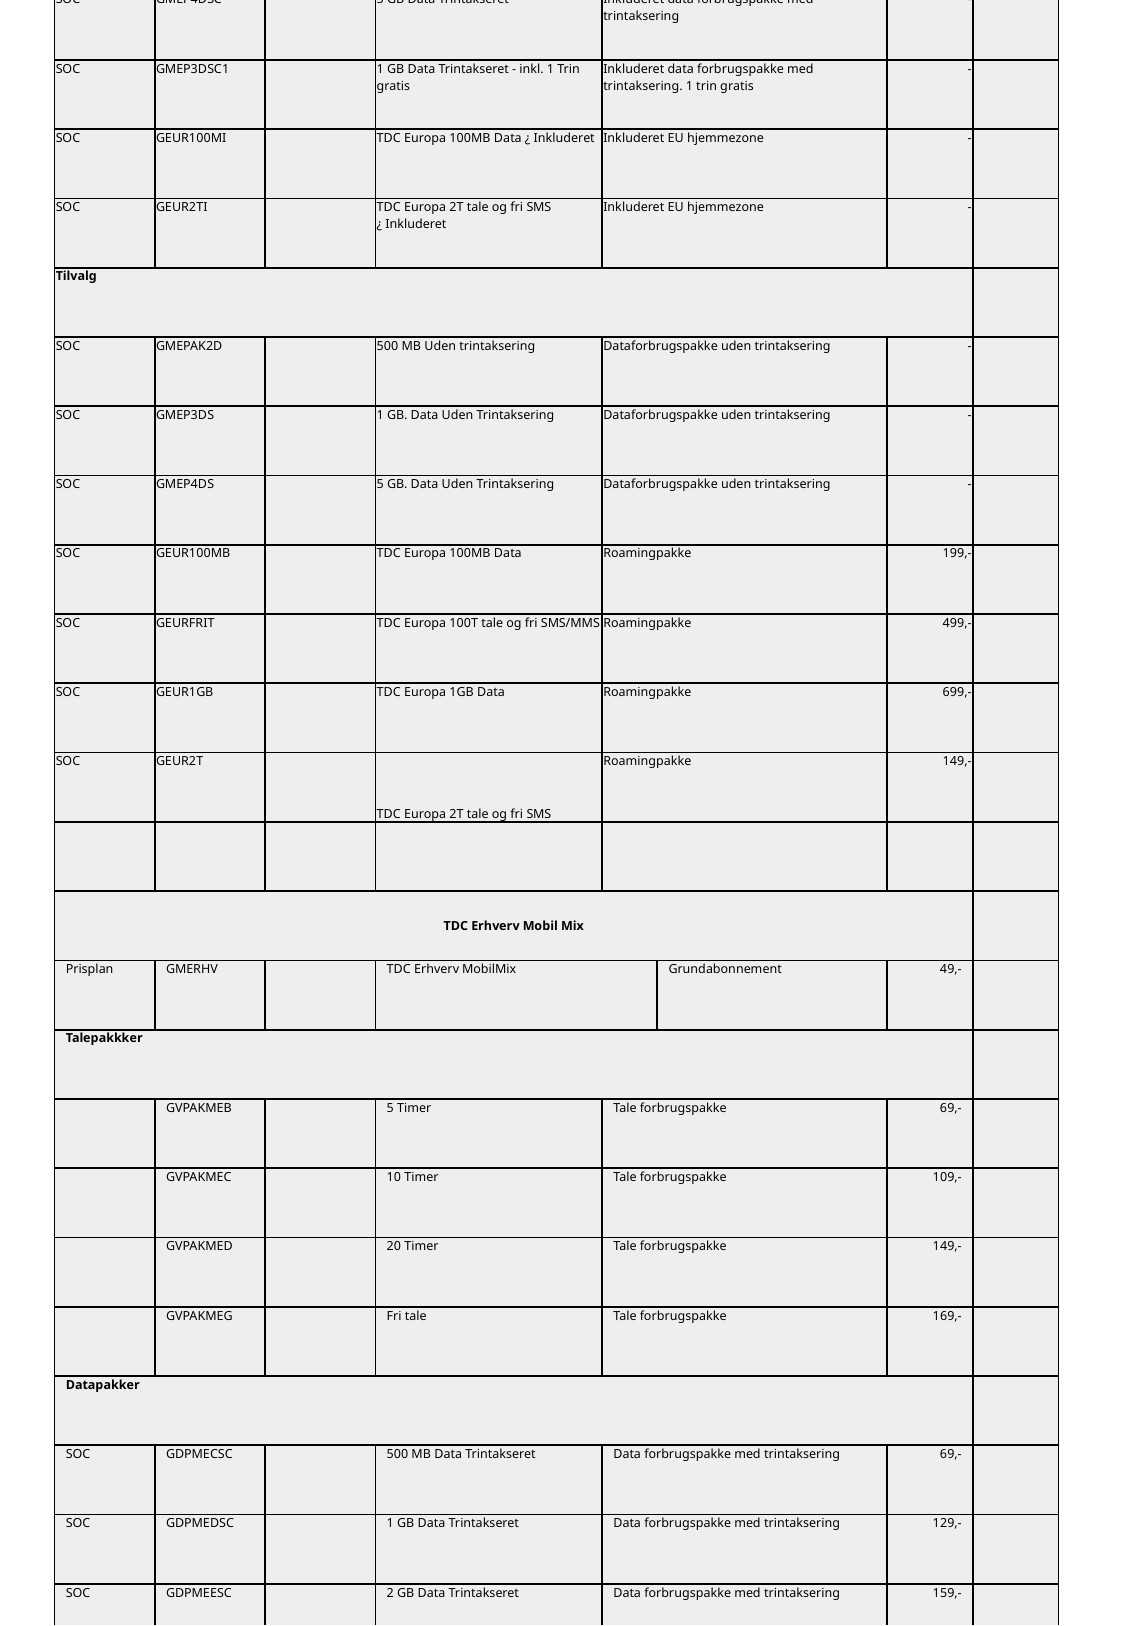

| TDC Erhverv Mobil Pakker | | | | | | | |
| --- | --- | --- | --- | --- | --- | --- | --- |
| Type | NABS kode | Kvik kode | Navn | Kommentar | | Brutto pris | Rabat? |
| Prisplan | GMEPAK2 | | TDC Erhverv Mobilpakke Basis | Mobilpakke | | 212,- | JA |
| Prisplan | GMEPAK3 | | TDC Erhverv Mobilpakke Medium | Mobilpakke | | 332,- | JA |
| Prisplan | GMEPAK4 | | TDC Erhverv Mobilpakke Ekstra | Mobilpakke | | 439,- | JA |
| Prisplan | GMEPAK5 | | TDC Erhverv Mobilpakke Ekstra Udland | Mobilpakke | | 599,- | JA |
| SOC | GMEBUDI | | Budgetpakke | Pluspakke, inkluderet | | - | |
| SOC | GMEAPPG | | App Plus, inkluderet | Pluspakke, inkluderet | | - | |
| SOC | GEXCEF1 | | Datadeling, inkluderet | Pluspakke, inkluderet | | - | |
| SOC | GMESIKG | | MobilSikkerhed, inkluderet | Pluspakke, inkluderet | | - | |
| SOC | GME4GI | | 4G Hastighed inkluderet | 4G inkluderet | | - | |
| SOC | GMEP2DSC | | 500 MB Data Trintakseret | Inkluderet data forbrugspakke med trintaksering | | - | |
| SOC | GMEP3DSC | | 1 GB Data Trintakseret | Inkluderet data forbrugspakke med trintaksering | | - | |
| SOC | GMEP4DSC | | 5 GB Data Trintakseret | Inkluderet data forbrugspakke med trintaksering | | - | |
| SOC | GMEP3DSC1 | | 1 GB Data Trintakseret - inkl. 1 Trin gratis | Inkluderet data forbrugspakke med trintaksering. 1 trin gratis | | - | |
| SOC | GEUR100MI | | TDC Europa 100MB Data ¿ Inkluderet | Inkluderet EU hjemmezone | | - | |
| SOC | GEUR2TI | | TDC Europa 2T tale og fri SMS ¿ Inkluderet | Inkluderet EU hjemmezone | | - | |
| Tilvalg | | | | | | | |
| SOC | GMEPAK2D | | 500 MB Uden trintaksering | Dataforbrugspakke uden trintaksering | | - | |
| SOC | GMEP3DS | | 1 GB. Data Uden Trintaksering | Dataforbrugspakke uden trintaksering | | - | |
| SOC | GMEP4DS | | 5 GB. Data Uden Trintaksering | Dataforbrugspakke uden trintaksering | | - | |
| SOC | GEUR100MB | | TDC Europa 100MB Data | Roamingpakke | | 199,- | |
| SOC | GEURFRIT | | TDC Europa 100T tale og fri SMS/MMS | Roamingpakke | | 499,- | |
| SOC | GEUR1GB | | TDC Europa 1GB Data | Roamingpakke | | 699,- | |
| SOC | GEUR2T | | TDC Europa 2T tale og fri SMS | Roamingpakke | | 149,- | |
| | | | | | | | |
| TDC Erhverv Mobil Mix | | | | | | | |
| Prisplan | GMERHV | | TDC Erhverv MobilMix | | Grundabonnement | 49,- | |
| Talepakkker | | | | | | | |
| | GVPAKMEB | | 5 Timer | Tale forbrugspakke | | 69,- | |
| | GVPAKMEC | | 10 Timer | Tale forbrugspakke | | 109,- | |
| | GVPAKMED | | 20 Timer | Tale forbrugspakke | | 149,- | |
| | GVPAKMEG | | Fri tale | Tale forbrugspakke | | 169,- | |
| Datapakker | | | | | | | |
| SOC | GDPMECSC | | 500 MB Data Trintakseret | Data forbrugspakke med trintaksering | | 69,- | |
| SOC | GDPMEDSC | | 1 GB Data Trintakseret | Data forbrugspakke med trintaksering | | 129,- | |
| SOC | GDPMEESC | | 2 GB Data Trintakseret | Data forbrugspakke med trintaksering | | 159,- | |
| SOC | GDPMEGSC | | 5 GB Data Trintakseret | Data forbrugspakke med trintaksering | | 179,- | |
| SOC | GDPAKMEC | | 500 MB. Uden Trintaksering | Data forbrugspakke uden trintaksering | | 69,- | |
| SOC | GDPMEDS | | 1 GB. Data Uden Trintaksering | Data forbrugspakke uden trintaksering | | 129,- | |
| SOC | GDPMEGS | | 5 GB. Data Uden Trintaksering | Data forbrugspakke uden trintaksering | | 179,- | |
| SOC | GDPMEDSC1 | | 1 GB Data Trintakseret - inkl. 1 Trin gratis | Data forbrugspakke med trintaksering. 1 trin gratis. Kun for konverterede kunder. | | 129,- | |
| SOC | GDPMEESC2 | | 2 GB Data Trintakseret - inkl. 2 Trin gratis | Data forbrugspakke med trintaksering. 2 trin gratis. Kun for konverterede kunder. Kun for konverterede kunder. | | 129,- | |
| SOC | GDPMEGSC1 | | 5 GB Data Trintakseret - inkl. 1 Trin gratis | Data forbrugspakke med trintaksering. 1 trin gratis. Kun for konverterede kunder. | | 179,- | |
| SOC | GMEP3DSC1 | | 1 GB Data Trintakseret - inkl. 1 Trin gratis | Data forbrugspakke med trintaksering. 1 trin gratis. Kun for konverterede kunder. | | 129,- | |
| SOC | GMEP4DSC1 | | 5 GB Data Trintakseret - inkl. 1 Trin gratis | Data forbrugspakke med trintaksering. 1 trin gratis. Kun for konverterede kunder. | | 179,- | |
| Pluspakker og tilkøb | | | | | | | |
| SOC | GMEBUD | | Budgetpakke | Pluspakke | | 29,- | |
| SOC | GMESIK | | TDC Erhverv Mobilsikkerhed | Pluspakke | | 29,- | |
| SOC | GMEAPP | | App Plus | Pluspakke | | 49,- | |
| SOC | GTEM4G | | TDC Erhverv 4G Mobil | Tilkøb | | 29,- | |
| SOC | GEXCE1 | | Datadeling | Tilkøb | | 29,- | |
| SOC | GMEFRISM | | Fri SMS/MMS | Tilkøb | | 19,- | |
| SOC | GMEFIK | | Fri interne kald | Tilkøb | | 19,- | |
| SOC | GMESTATV | | Statusvisning | Tilkøb | | 9,- | |
| SOC | GEUR100MB | | TDC Europa 100MB Data | Roamingpakke | | 175,- | |
| SOC | GEURFRIT | | TDC Europa 100T tale og fri SMS/MMS | Roamingpakke | | 499,- | |
| SOC | GEUR1GB | | TDC Europa 1GB Data | Roamingpakke | | 699,- | |
| SOC | GEUR2T | | TDC Europa 2T tale og fri SMS | Roamingpakke | | 149,- | |
| | | | | | | | |
| | | | | | | | |
| | | | | | | | |
| | | | | | | | |
| | | | | | | | |
| | | | | | | | |
| | | | | | | | |
| | | | | | | | |
| | | | | | | | |
| | | | | | | | |
| | | | | | | | |
# Oversigt til produktkatalog